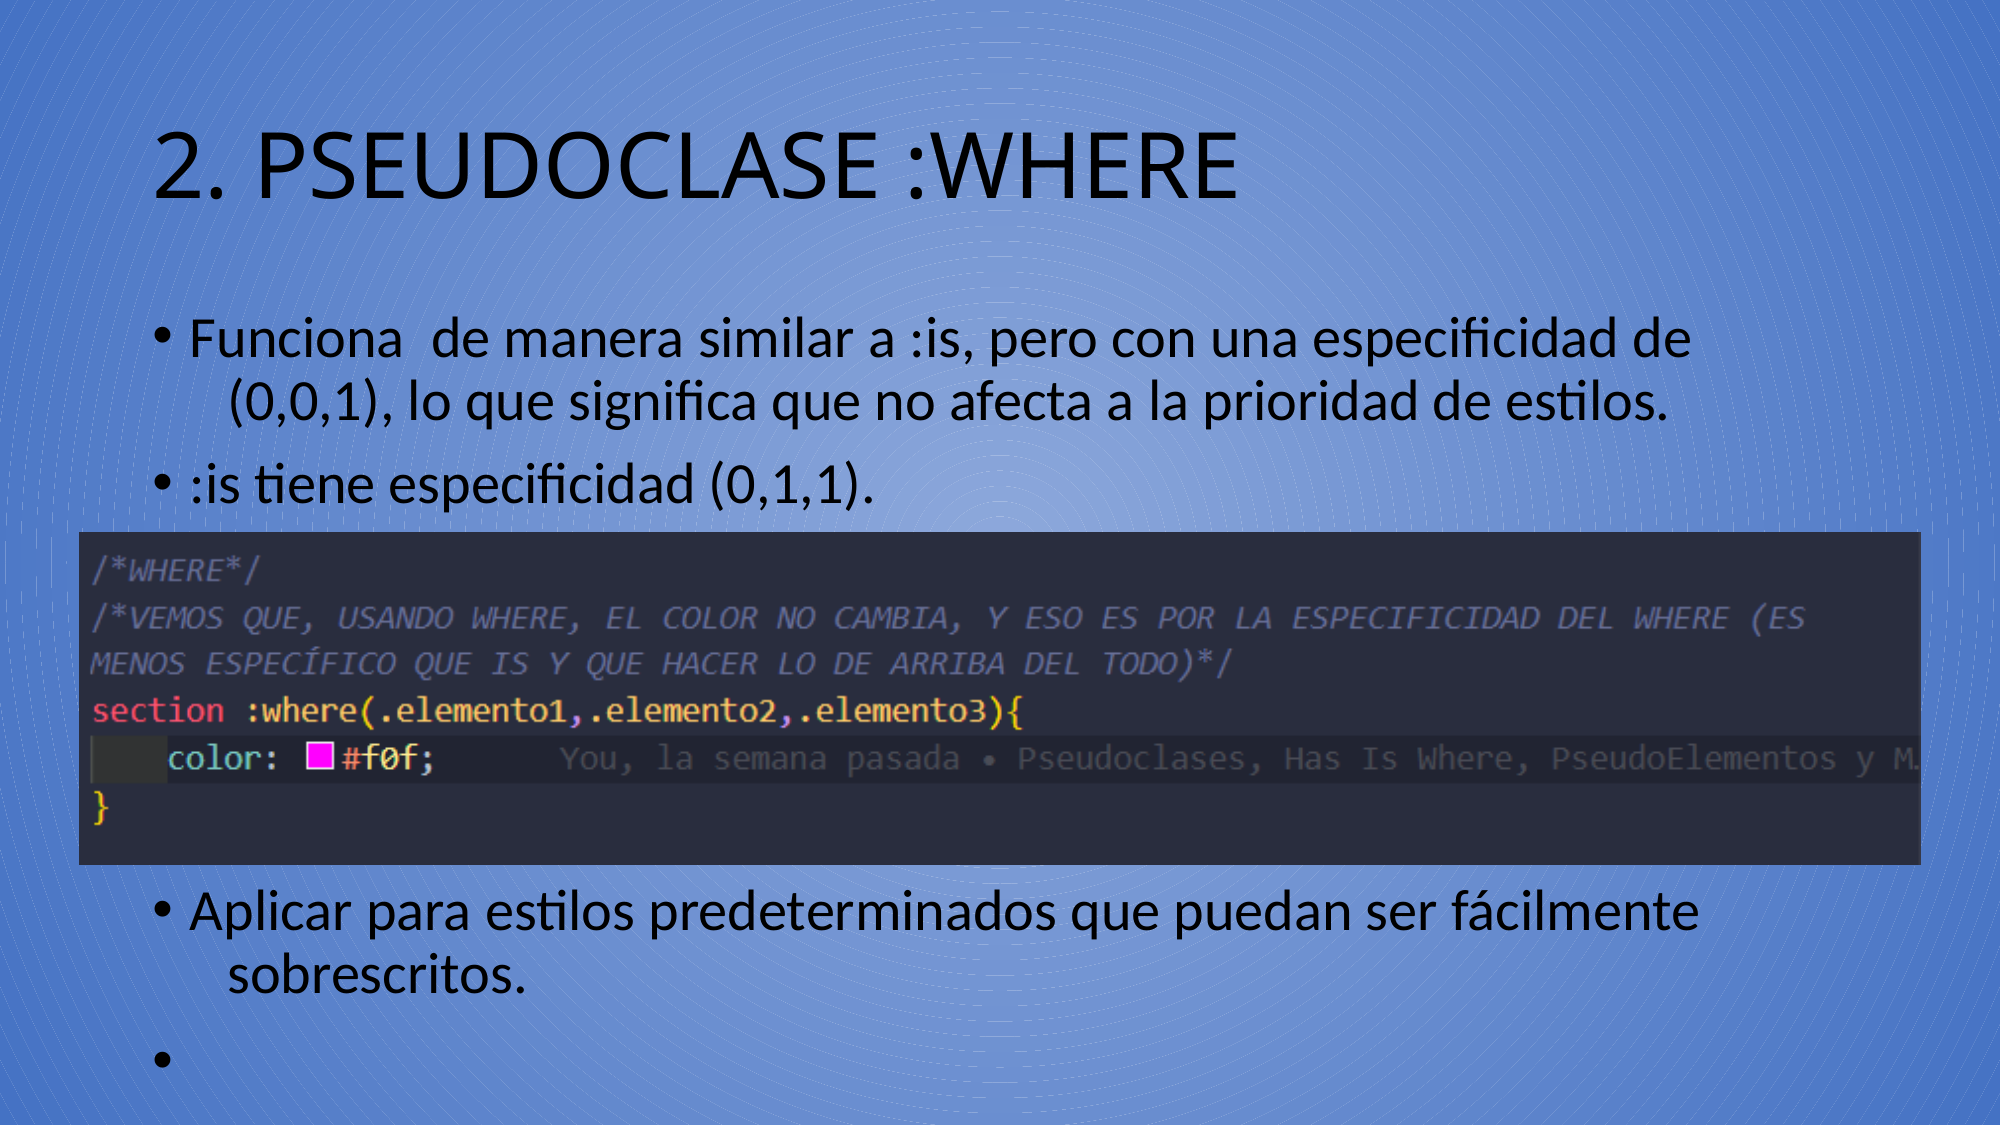

# 2. PSEUDOCLASE :WHERE
Funciona de manera similar a :is, pero con una especificidad de (0,0,1), lo que significa que no afecta a la prioridad de estilos.
:is tiene especificidad (0,1,1).
Aplicar para estilos predeterminados que puedan ser fácilmente sobrescritos.